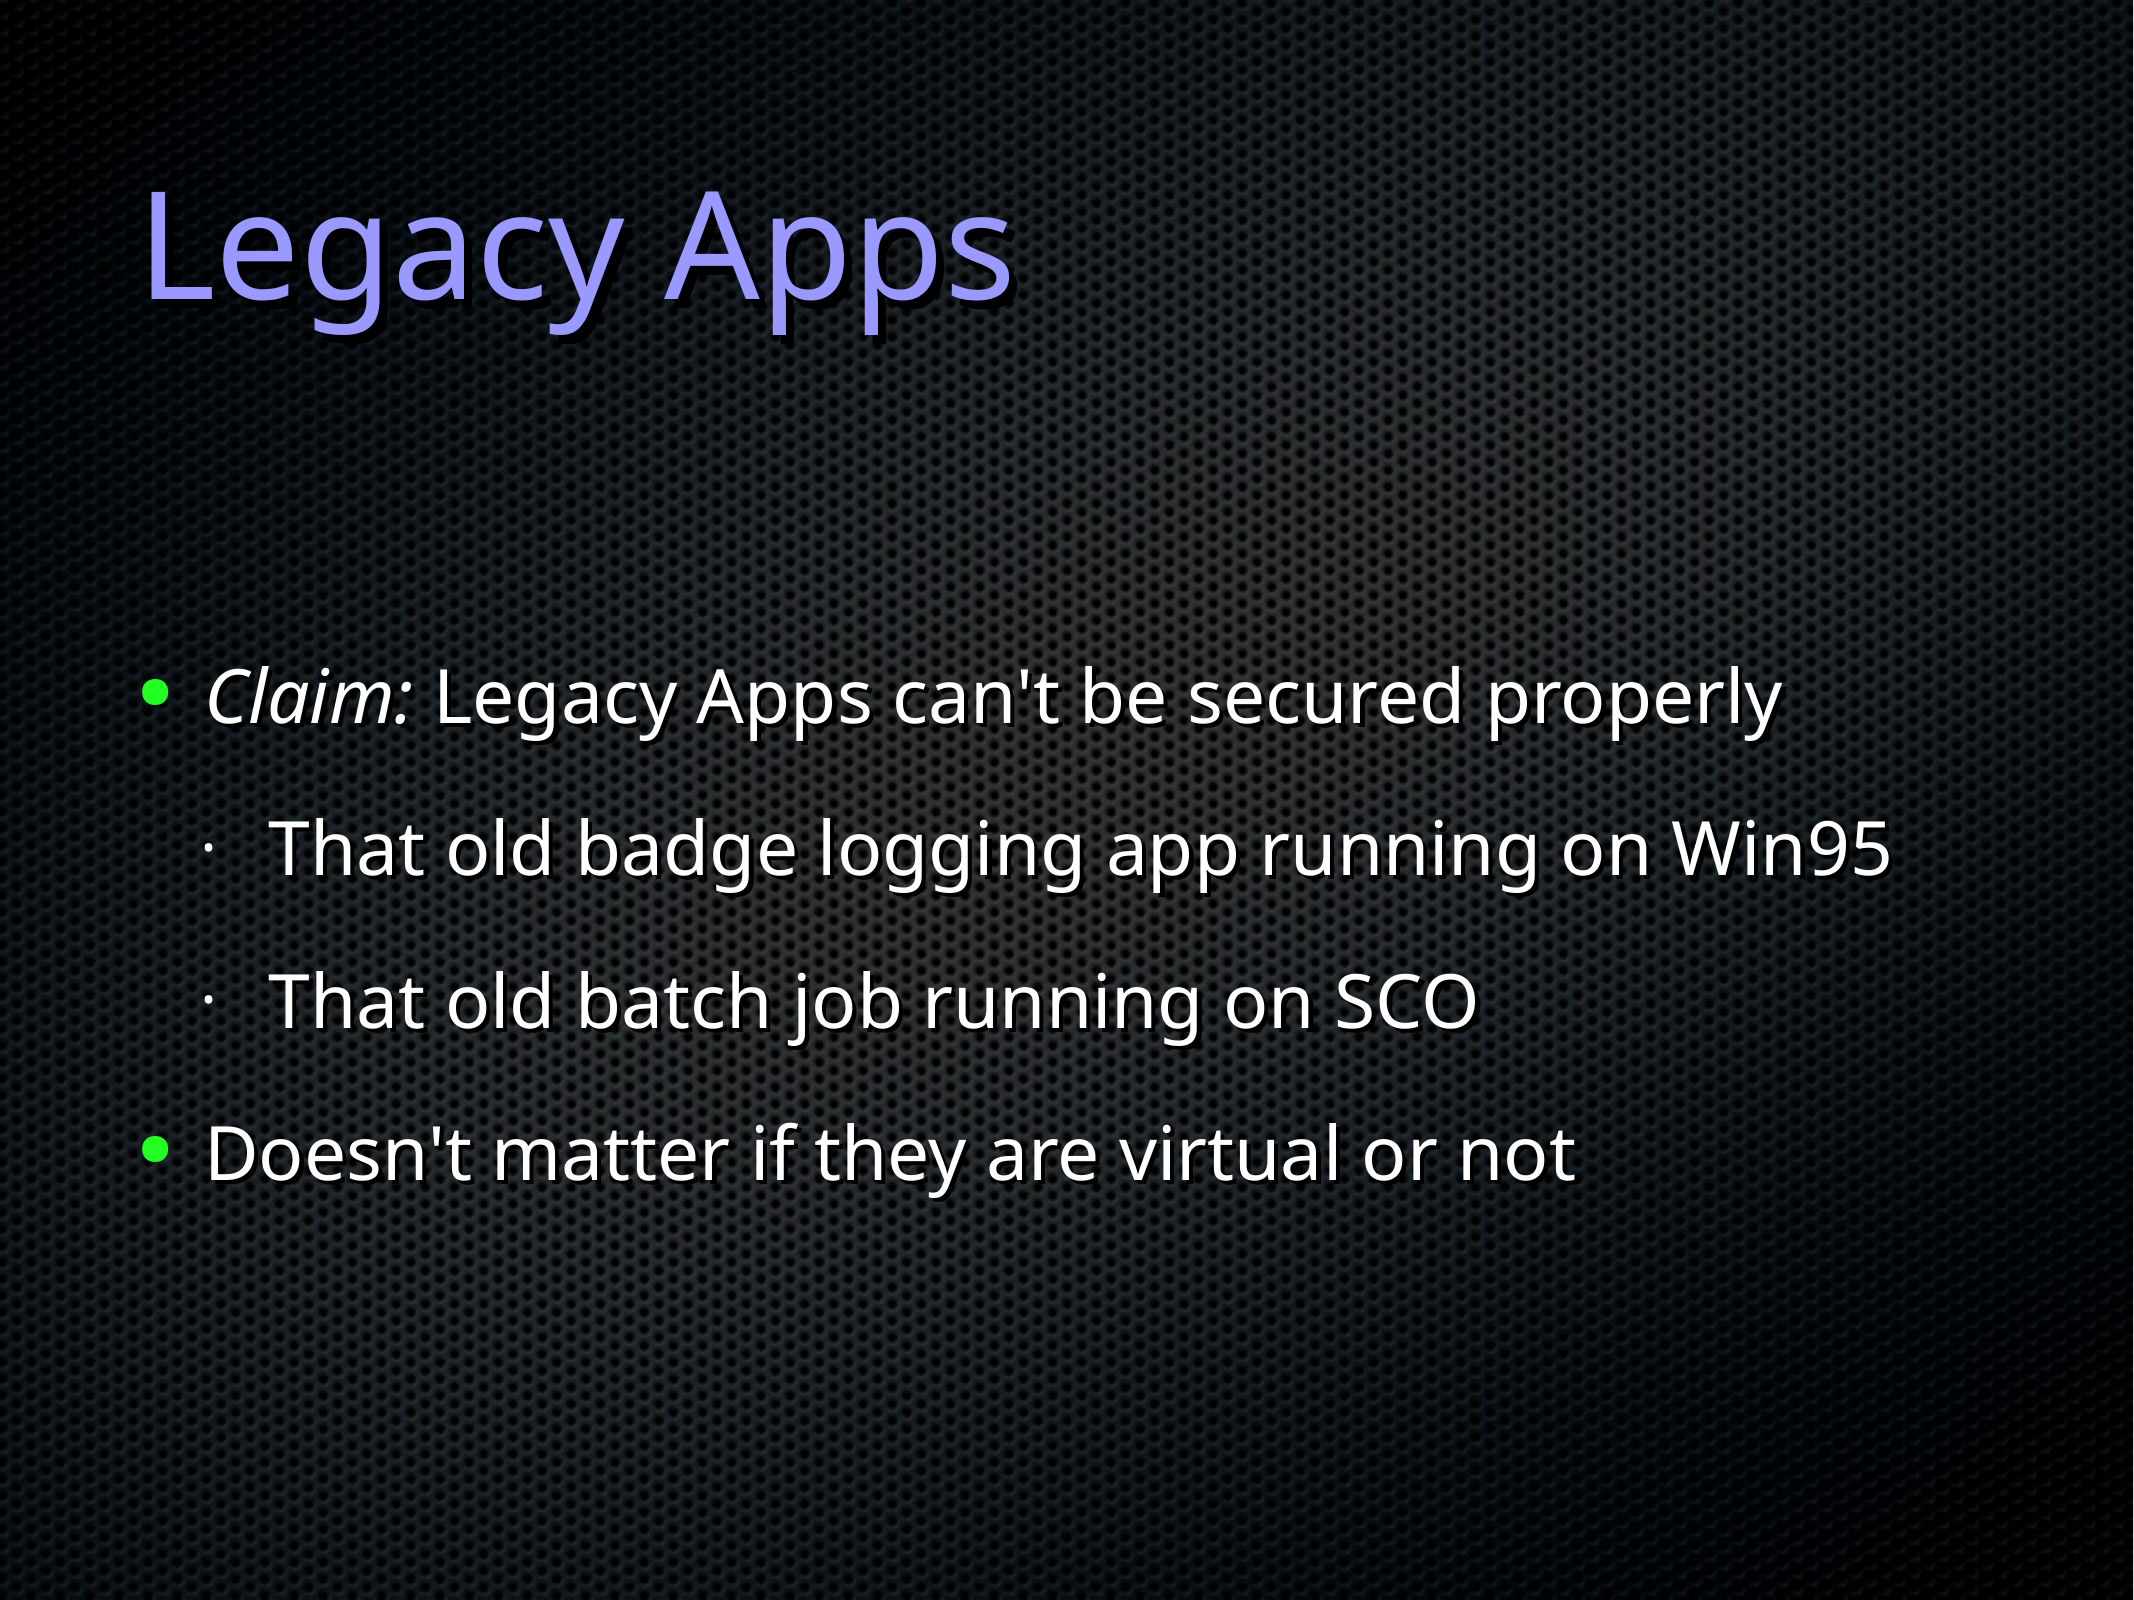

# Legacy Apps
Claim: Legacy Apps can't be secured properly
That old badge logging app running on Win95
That old batch job running on SCO
Doesn't matter if they are virtual or not